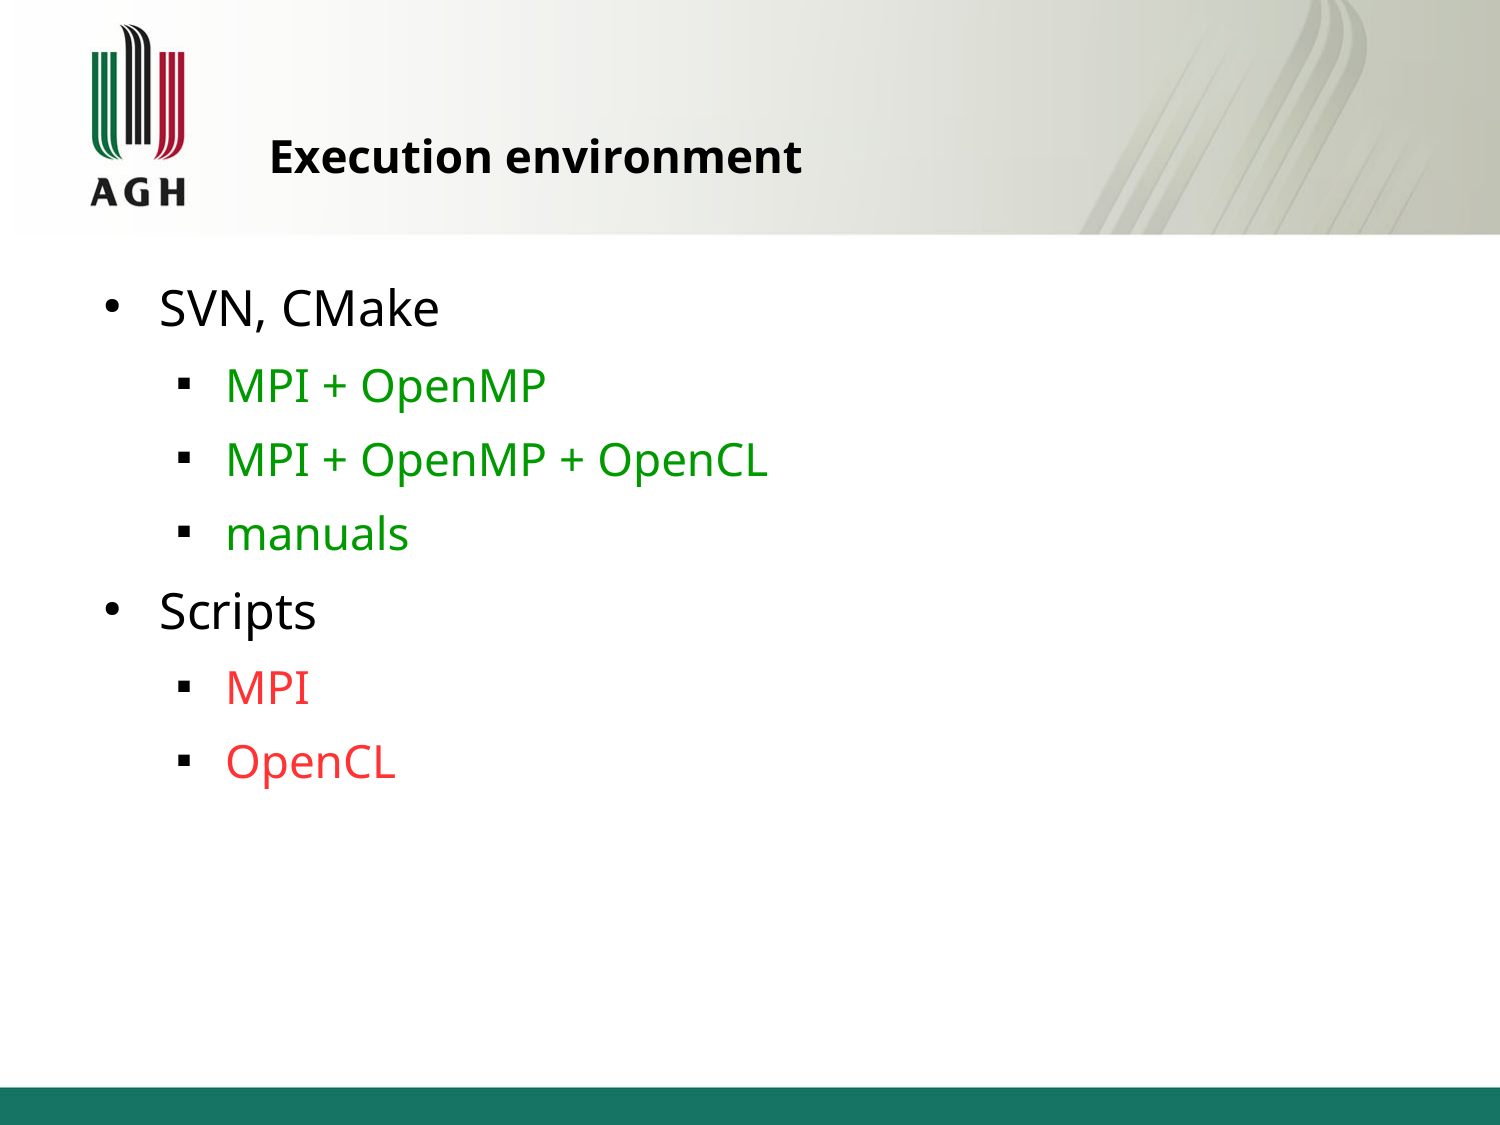

# Execution environment
SVN, CMake
MPI + OpenMP
MPI + OpenMP + OpenCL
manuals
Scripts
MPI
OpenCL